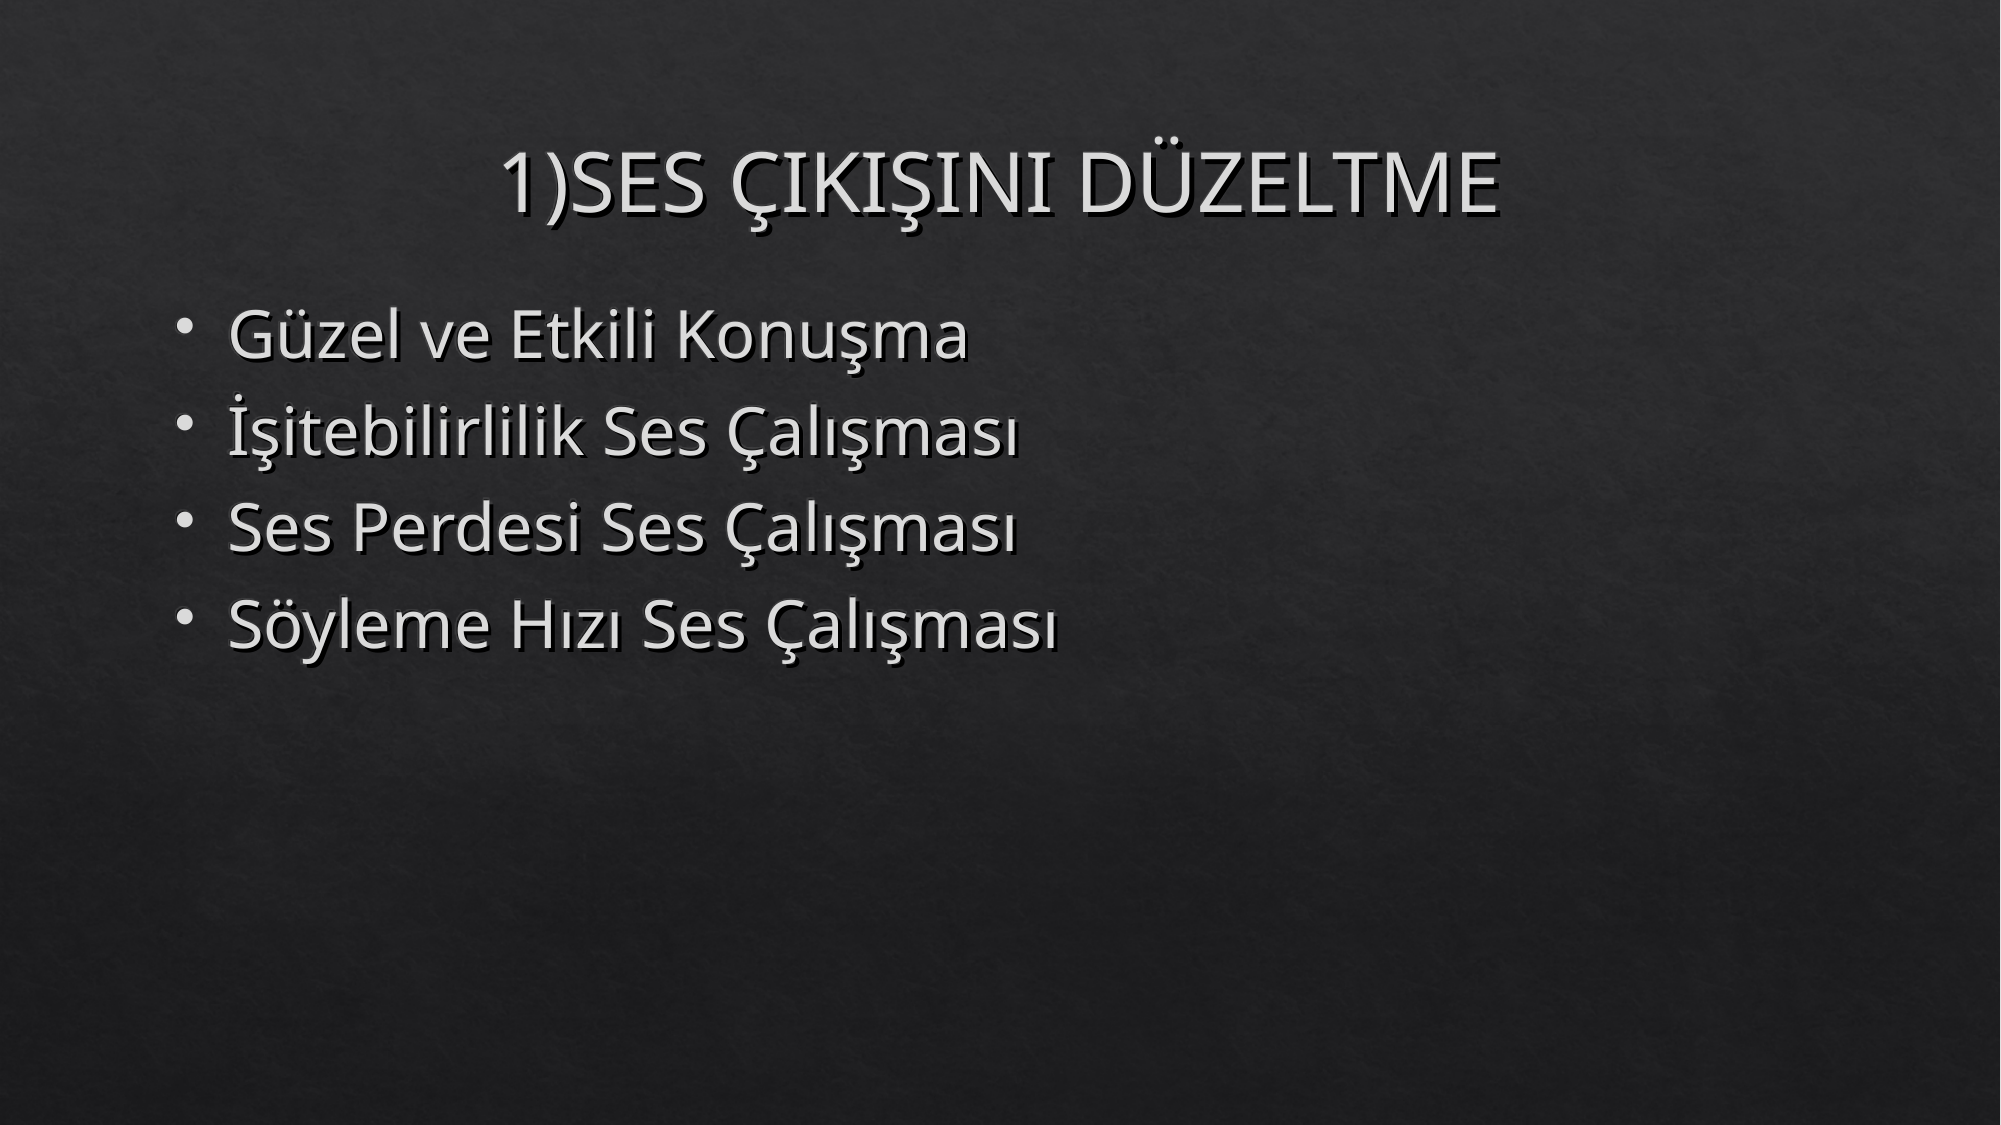

# 1)SES ÇIKIŞINI DÜZELTME
Güzel ve Etkili Konuşma
İşitebilirlilik Ses Çalışması
Ses Perdesi Ses Çalışması
Söyleme Hızı Ses Çalışması